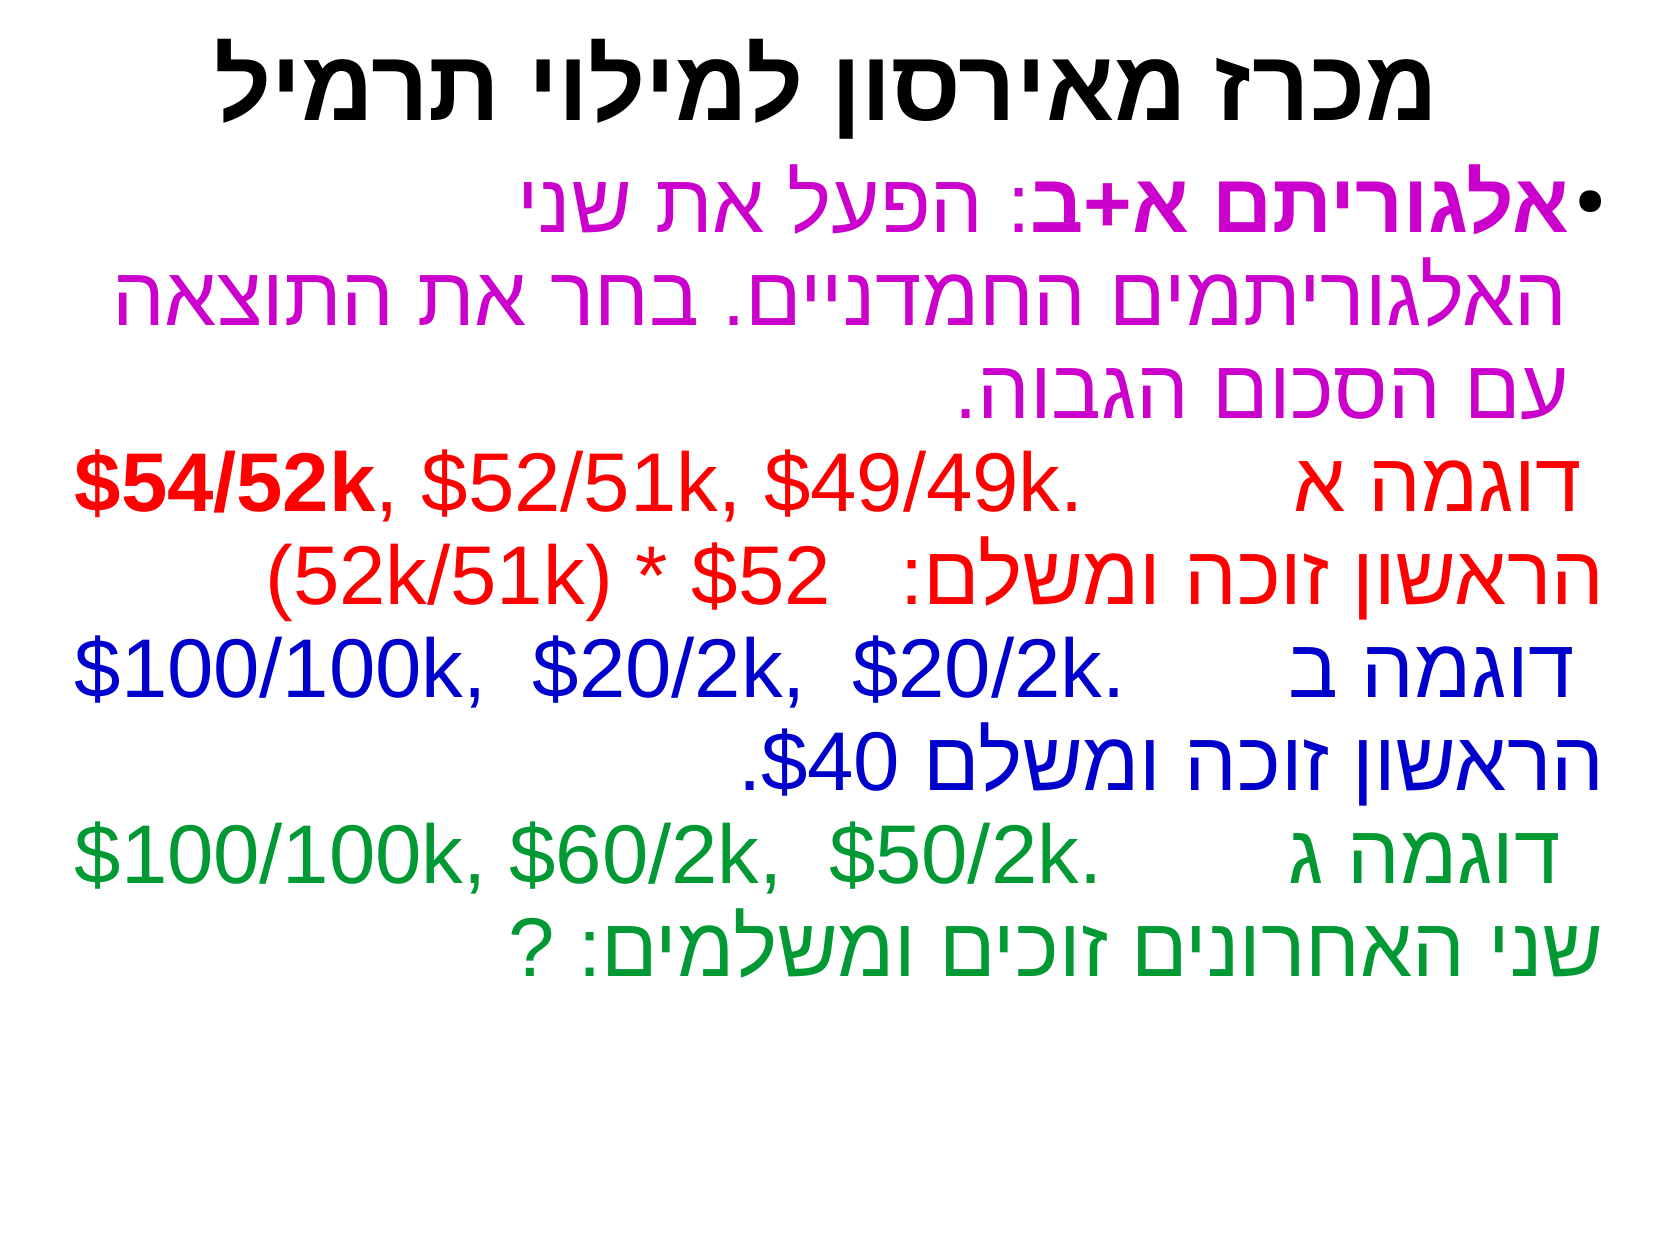

# מכרז מאירסון למילוי תרמיל
אלגוריתם א+ב: הפעל את שני האלגוריתמים החמדניים. בחר את התוצאה עם הסכום הגבוה.
$54/52k, $52/51k, $49/49k. דוגמה א
הראשון זוכה ומשלם: $52 * (52k/51k)
$100/100k, $20/2k, $20/2k. דוגמה ב
הראשון זוכה ומשלם $40.
$100/100k, $60/2k, $50/2k. דוגמה ג
שני האחרונים זוכים ומשלמים: ?